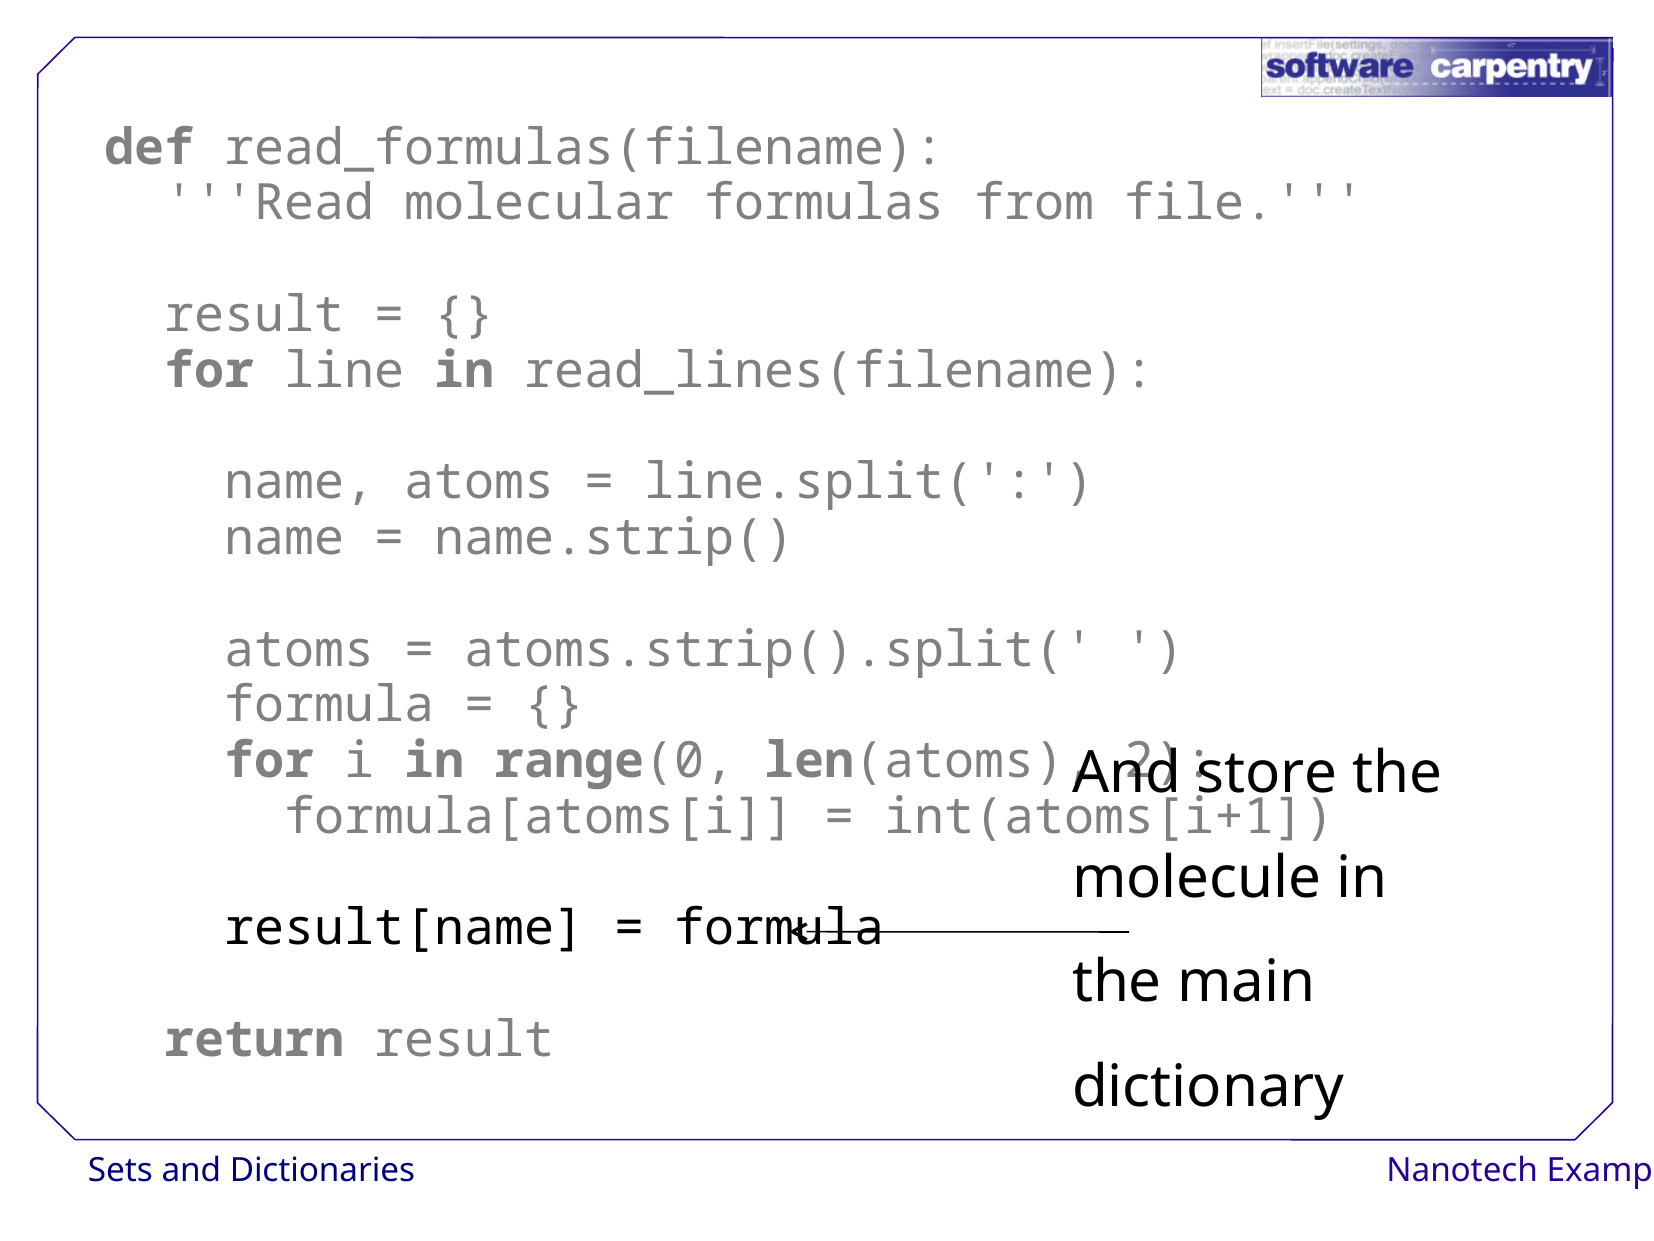

def read_formulas(filename):
 '''Read molecular formulas from file.'''
 result = {}
 for line in read_lines(filename):
 name, atoms = line.split(':')
 name = name.strip()
 atoms = atoms.strip().split(' ')
 formula = {}
 for i in range(0, len(atoms), 2):
 formula[atoms[i]] = int(atoms[i+1])
 result[name] = formula
 return result
And store the
molecule in
the main
dictionary